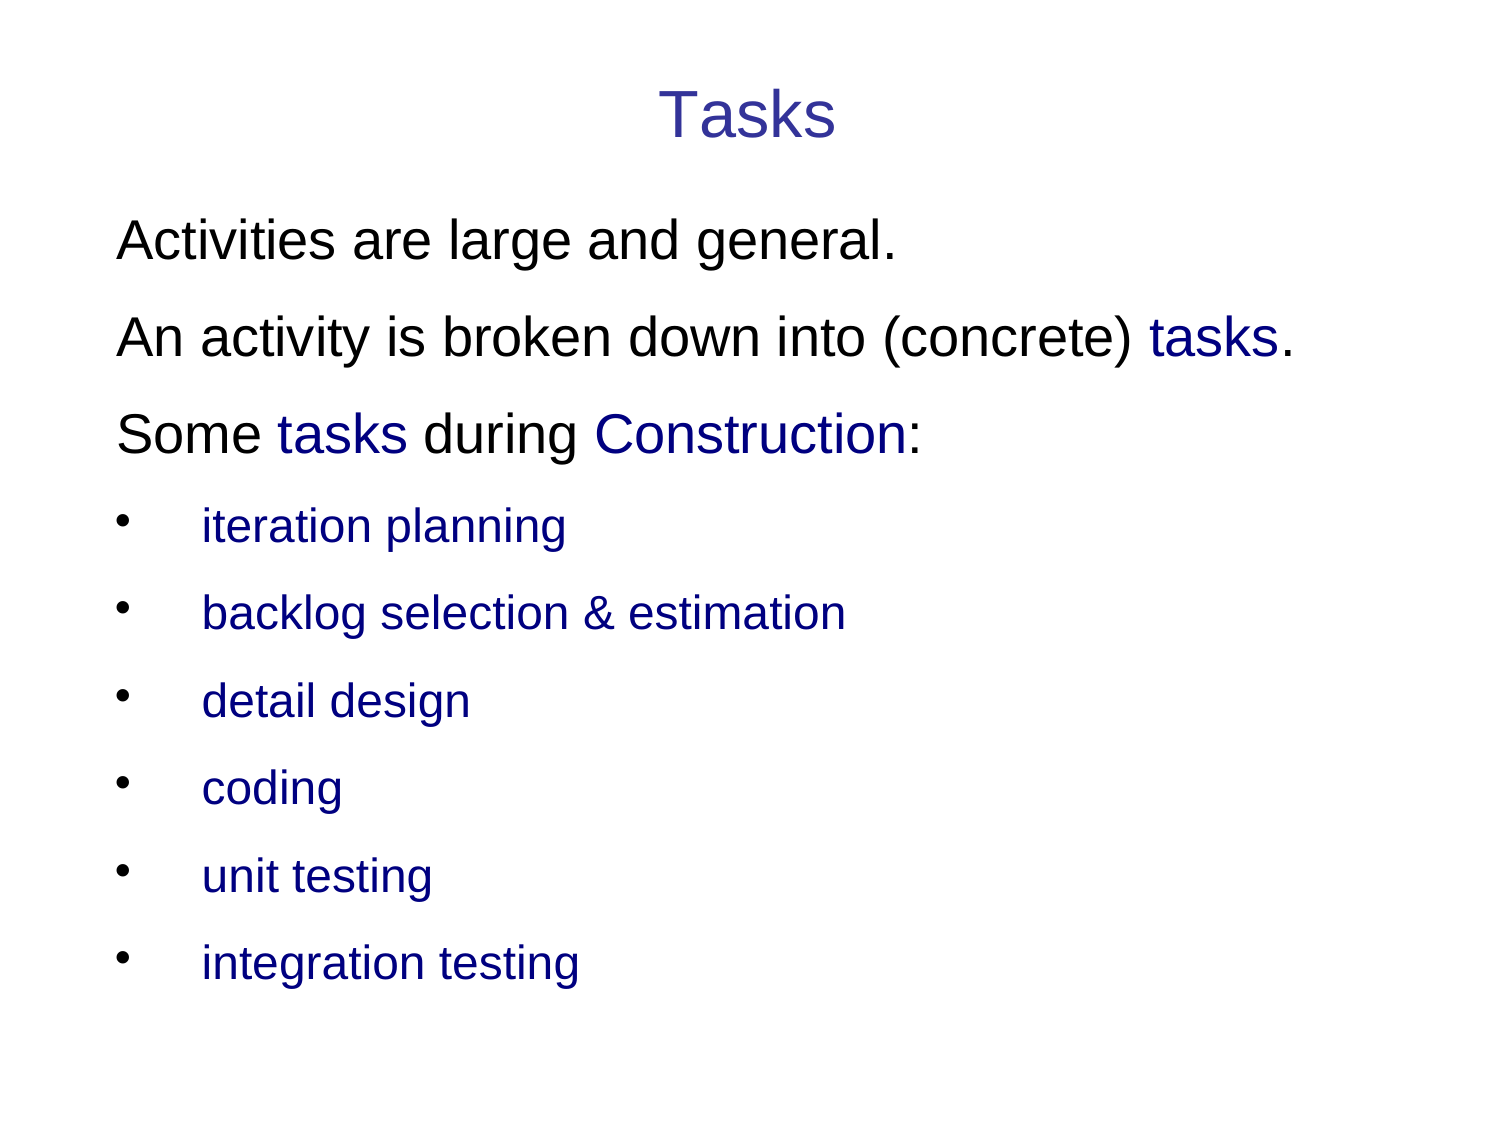

# Tasks
Activities are large and general.
An activity is broken down into (concrete) tasks.
Some tasks during Construction:
iteration planning
backlog selection & estimation
detail design
coding
unit testing
integration testing